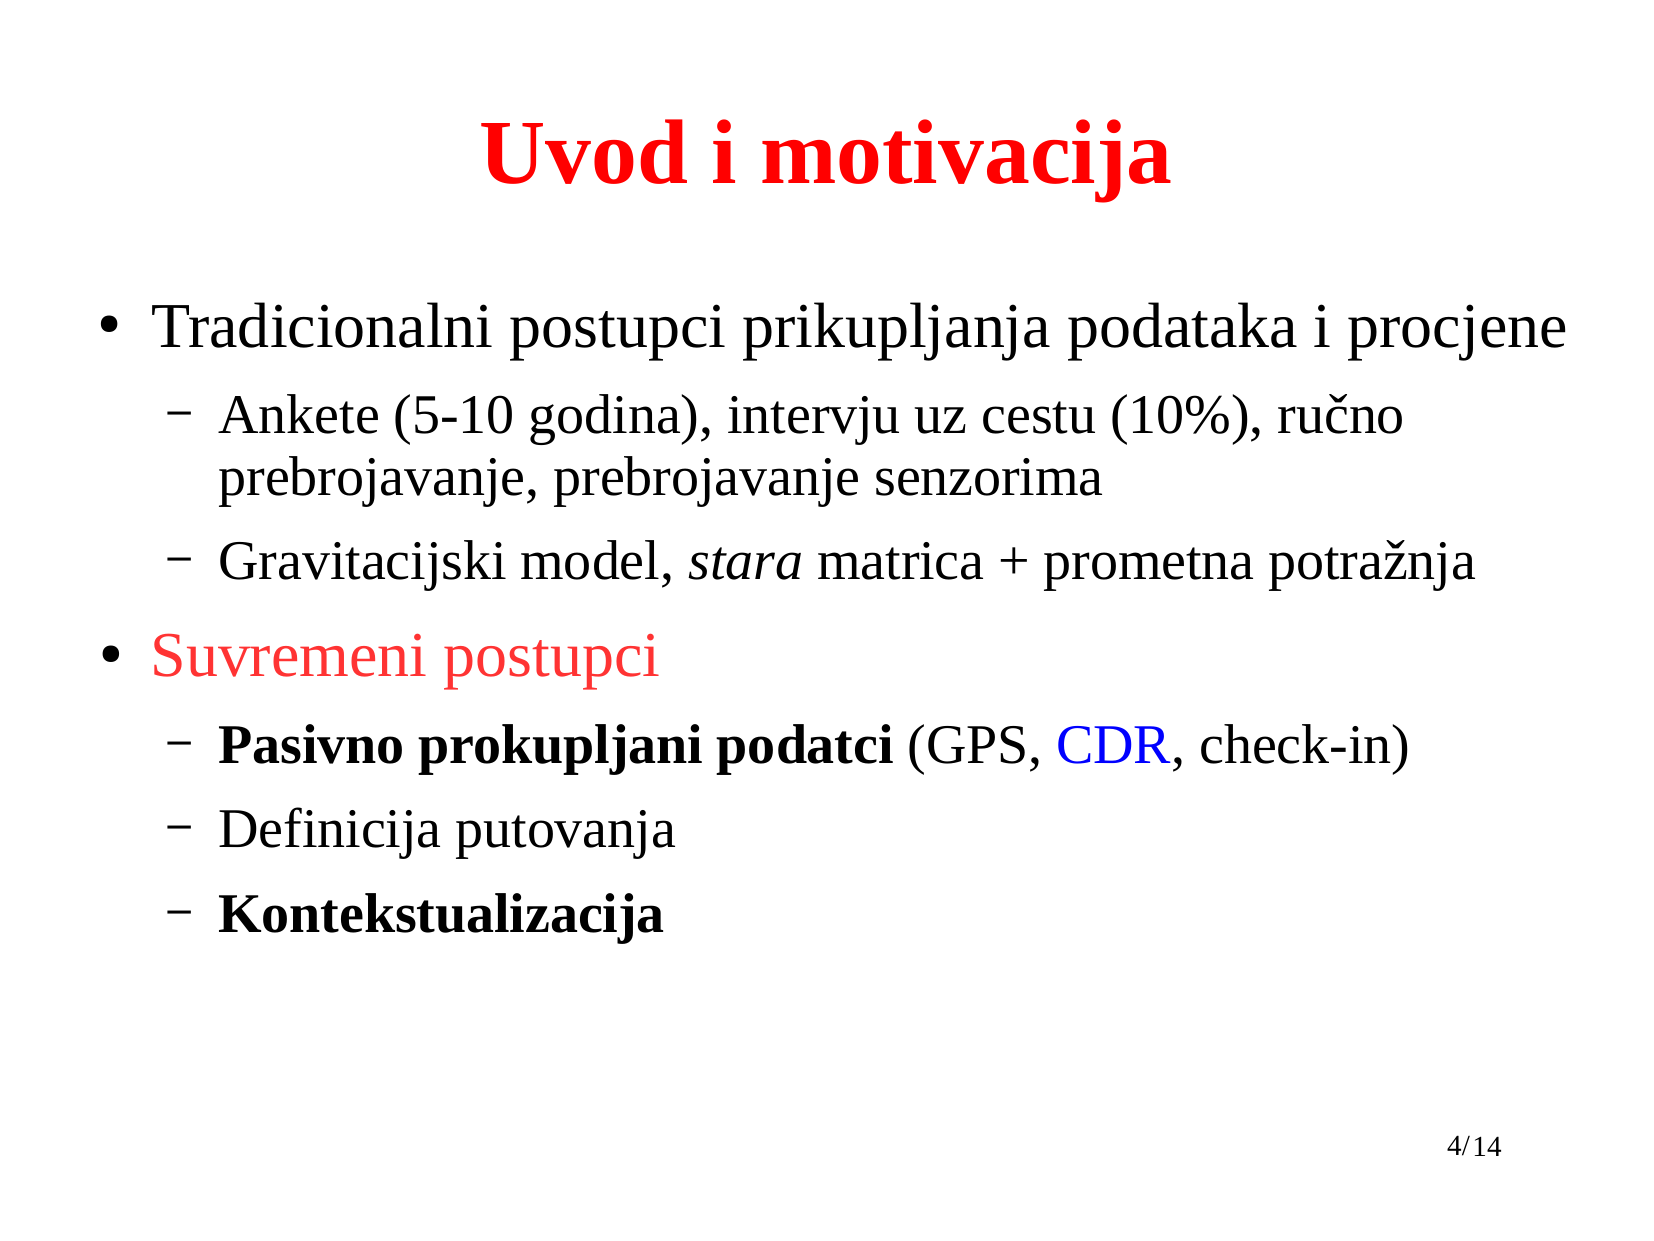

# Uvod i motivacija
Tradicionalni postupci prikupljanja podataka i procjene
Ankete (5-10 godina), intervju uz cestu (10%), ručno prebrojavanje, prebrojavanje senzorima
Gravitacijski model, stara matrica + prometna potražnja
Suvremeni postupci
Pasivno prokupljani podatci (GPS, CDR, check-in)
Definicija putovanja
Kontekstualizacija
4